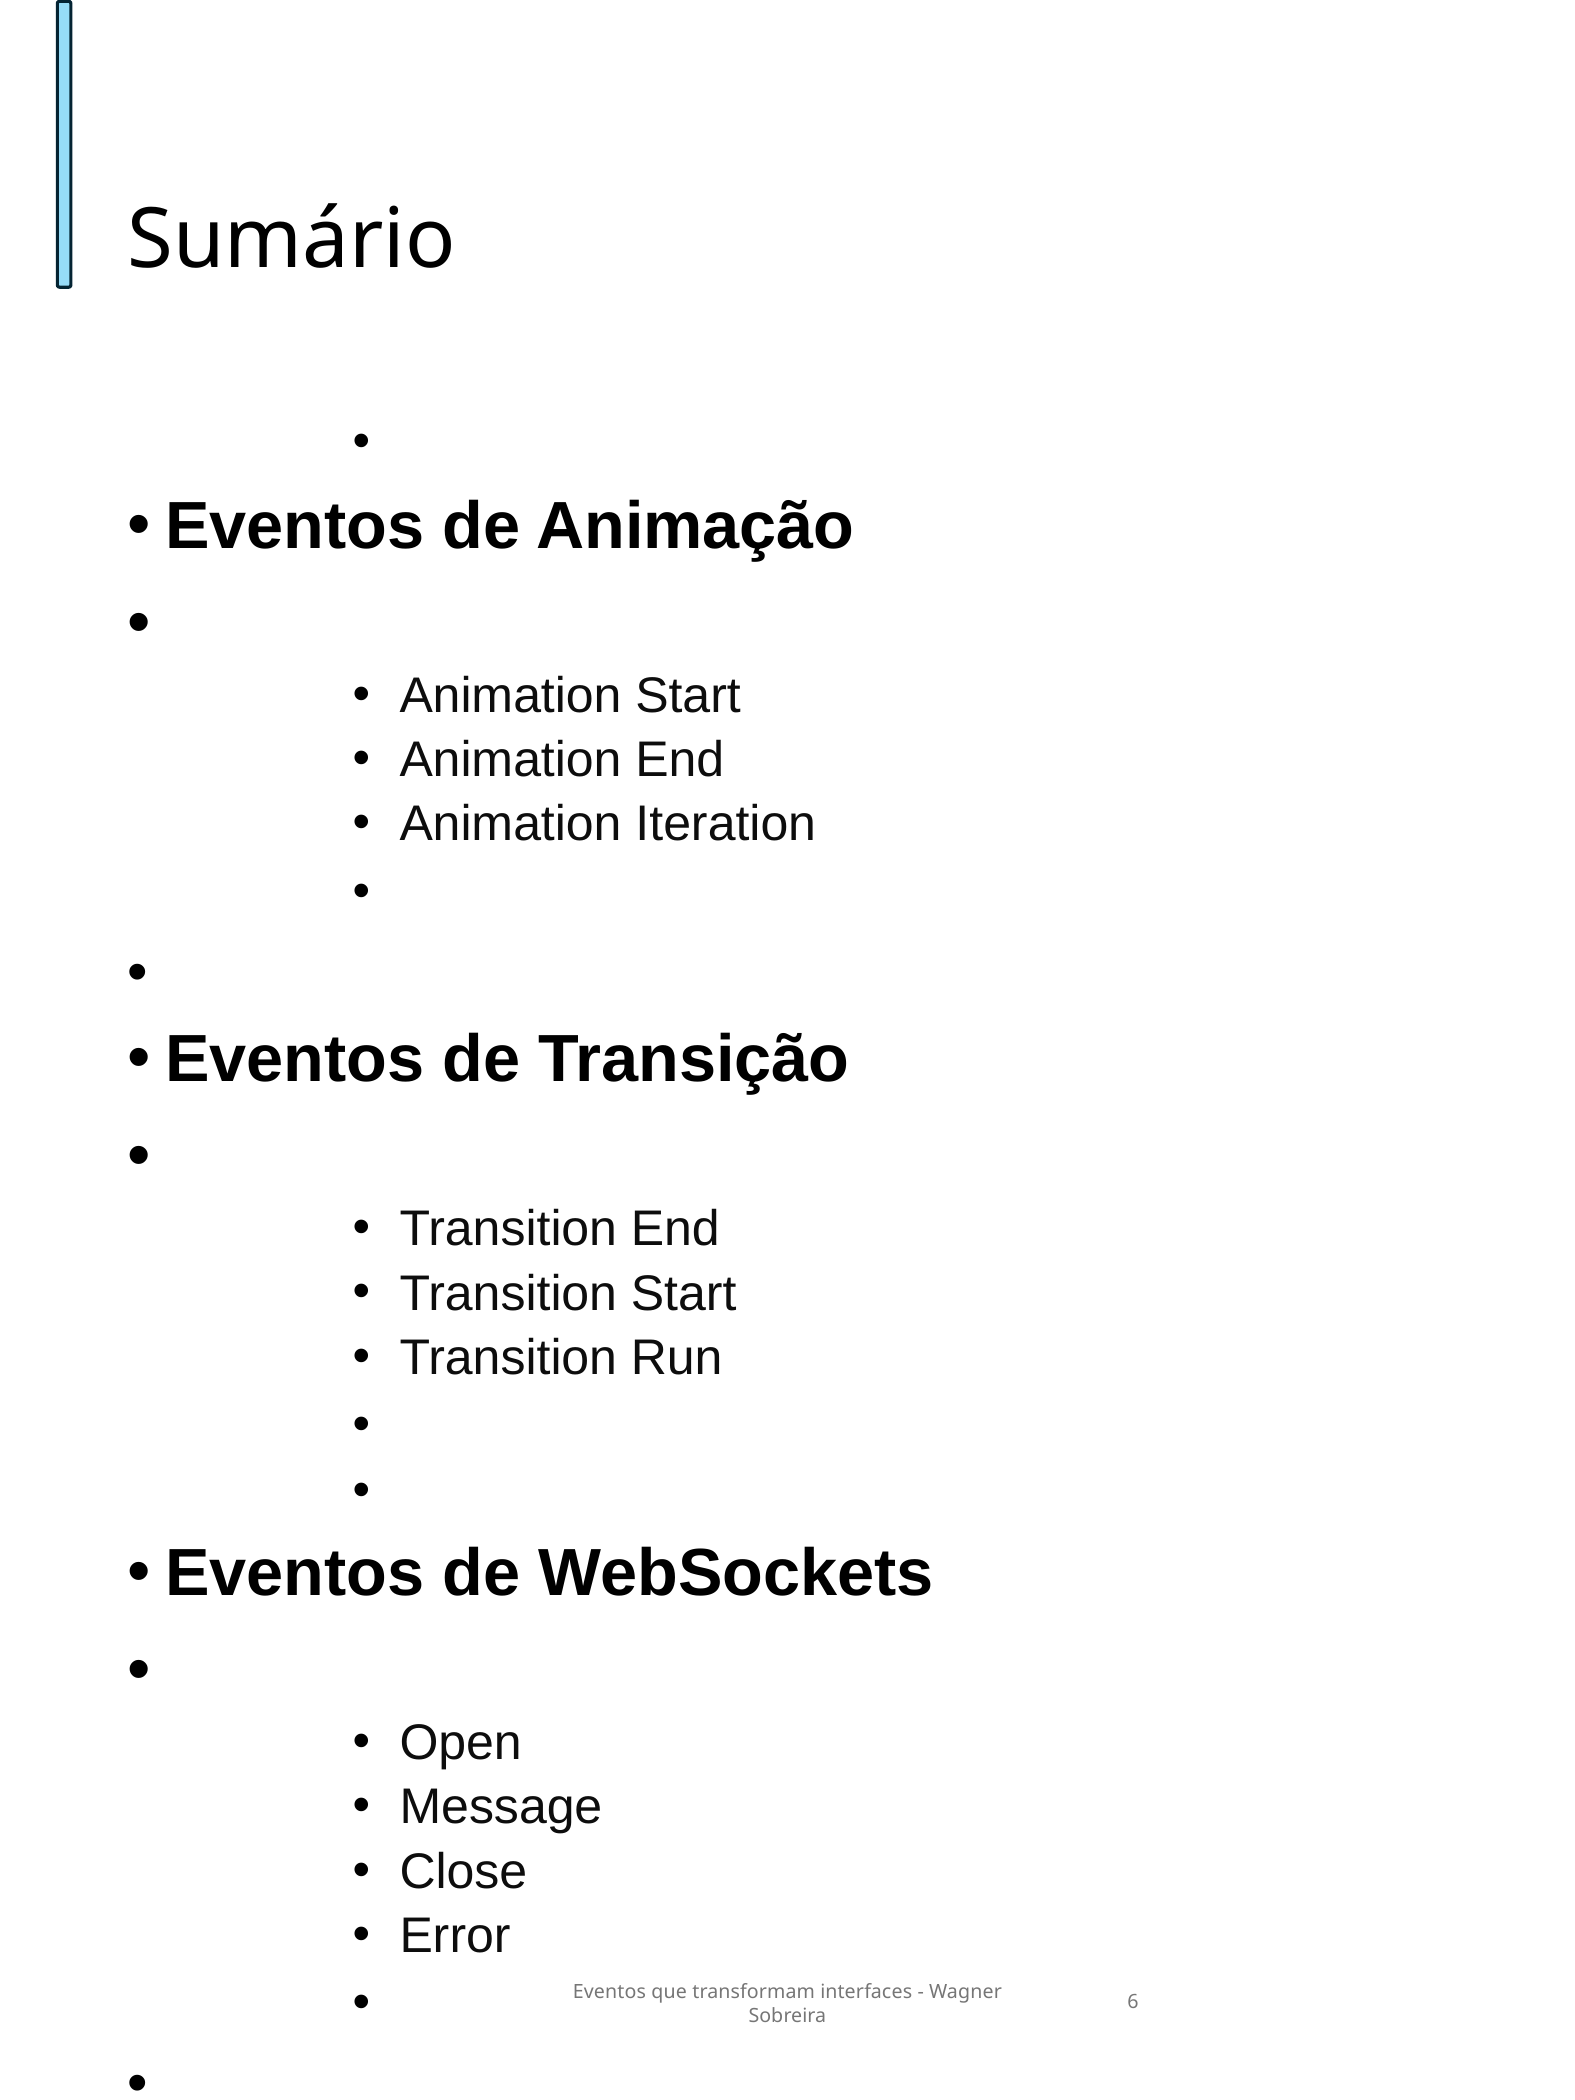

Sumário
Eventos de Animação
Animation Start
Animation End
Animation Iteration
Eventos de Transição
Transition End
Transition Start
Transition Run
Eventos de WebSockets
Open
Message
Close
Error
Eventos que transformam interfaces - Wagner Sobreira